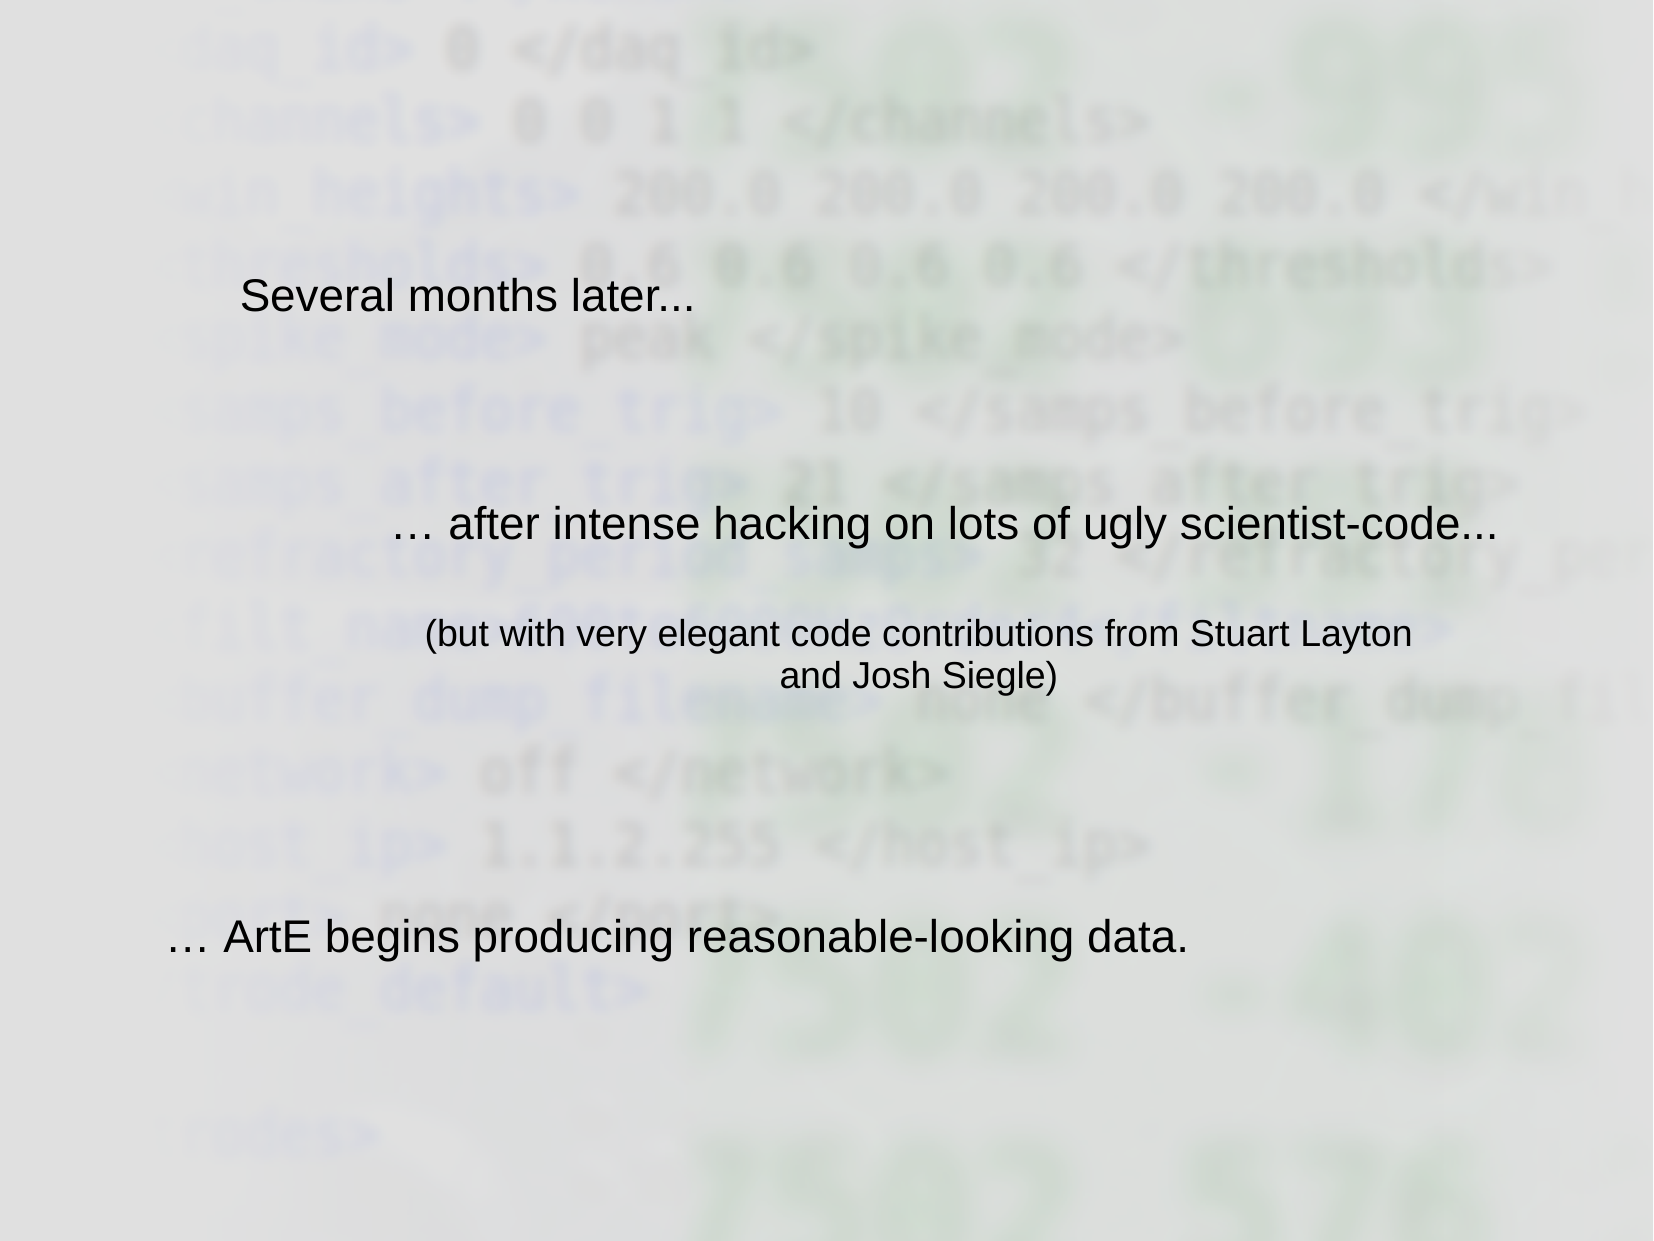

Several months later...
… after intense hacking on lots of ugly scientist-code...
(but with very elegant code contributions from Stuart Layton and Josh Siegle)
… ArtE begins producing reasonable-looking data.